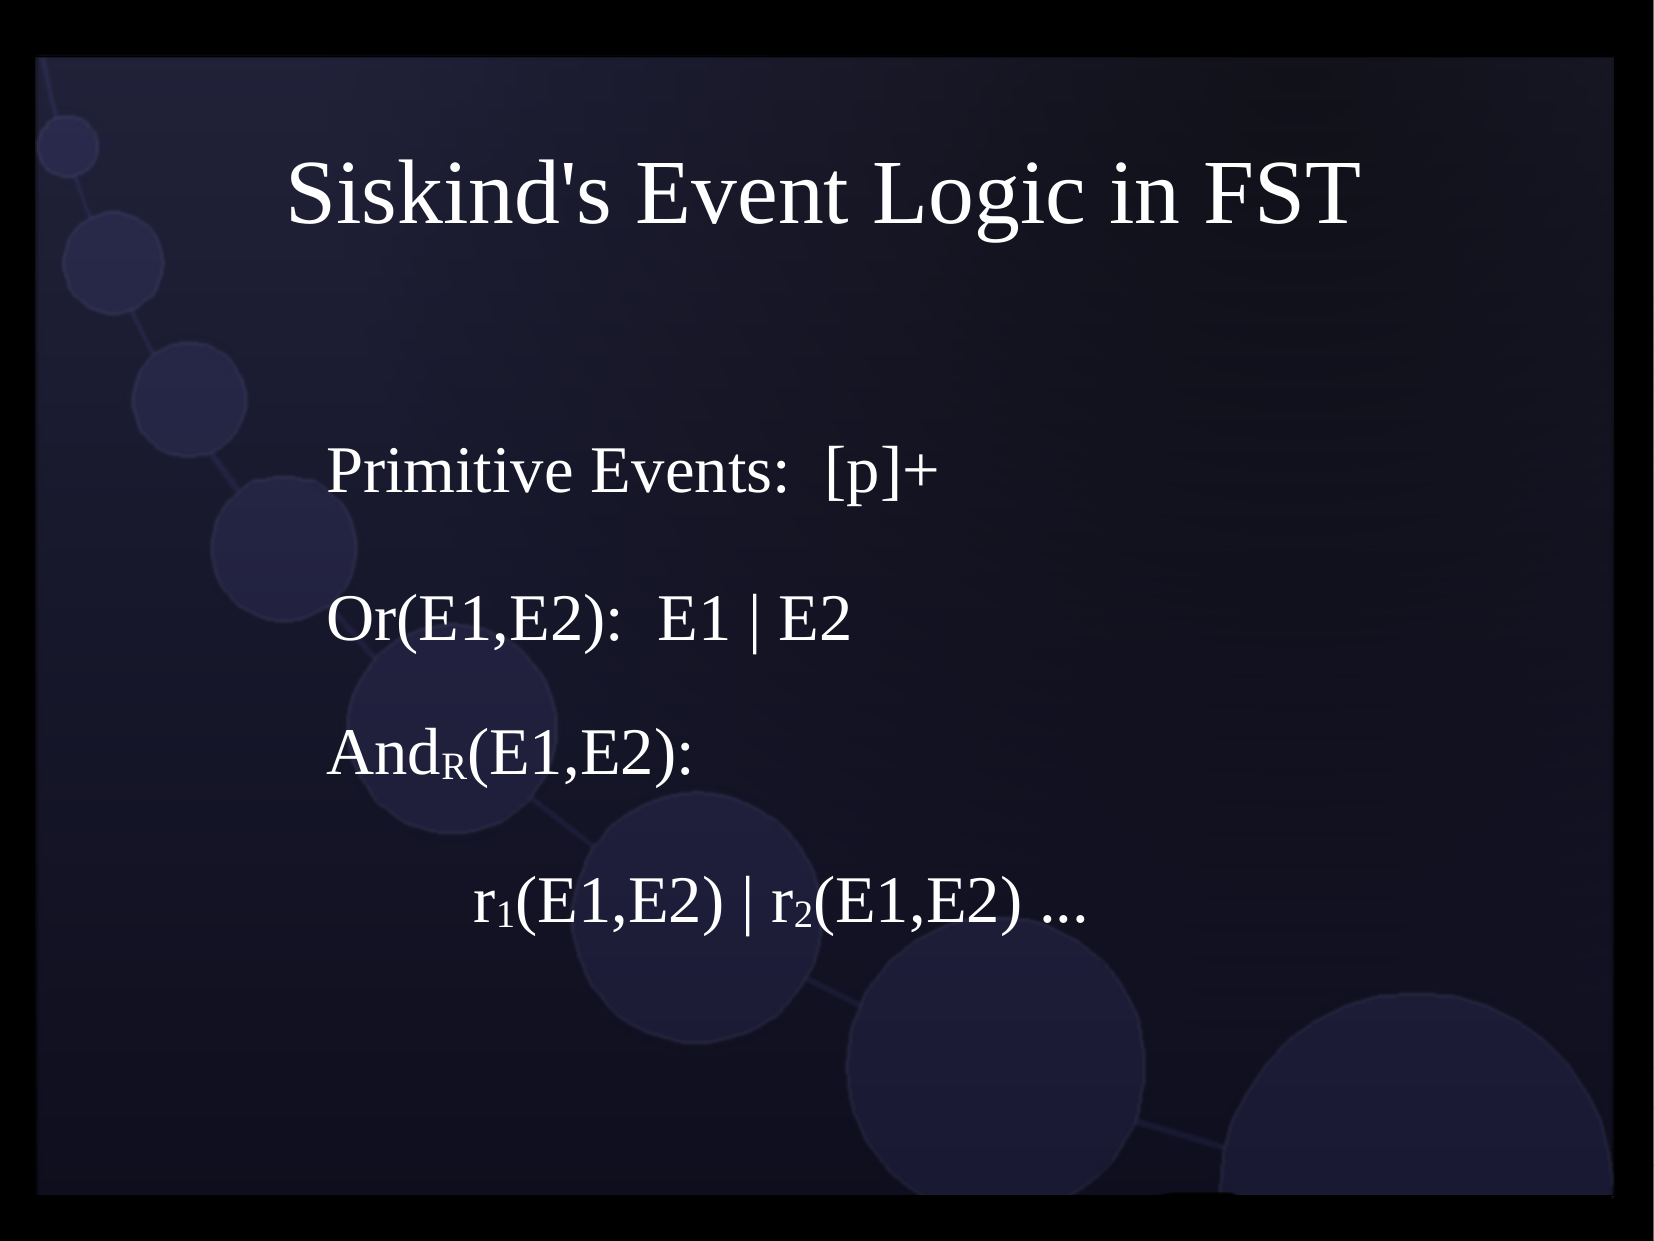

# Siskind's Event Logic in FST
		Primitive Events: [p]+
		Or(E1,E2): E1 | E2
		AndR(E1,E2):
				r1(E1,E2) | r2(E1,E2) ...